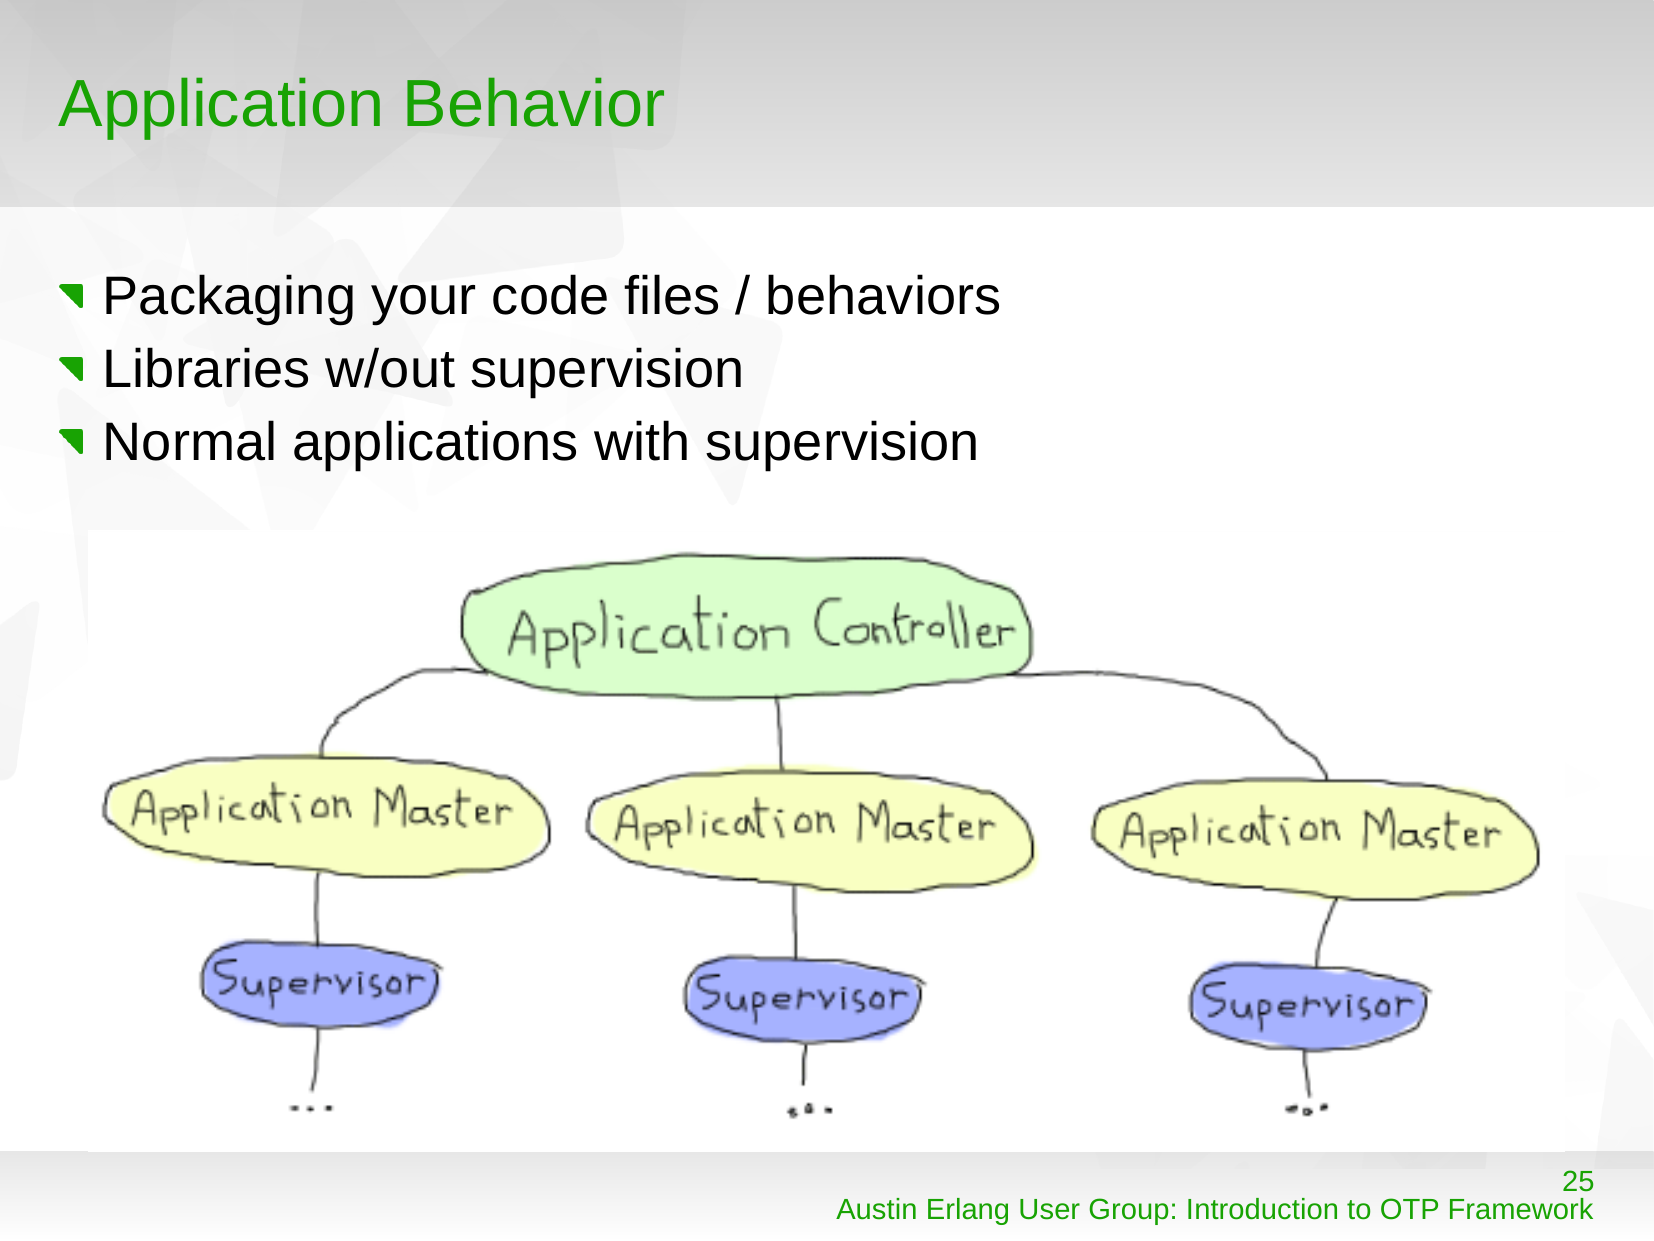

# Application Behavior
Packaging your code files / behaviors
Libraries w/out supervision
Normal applications with supervision
25
Austin Erlang User Group: Introduction to OTP Framework